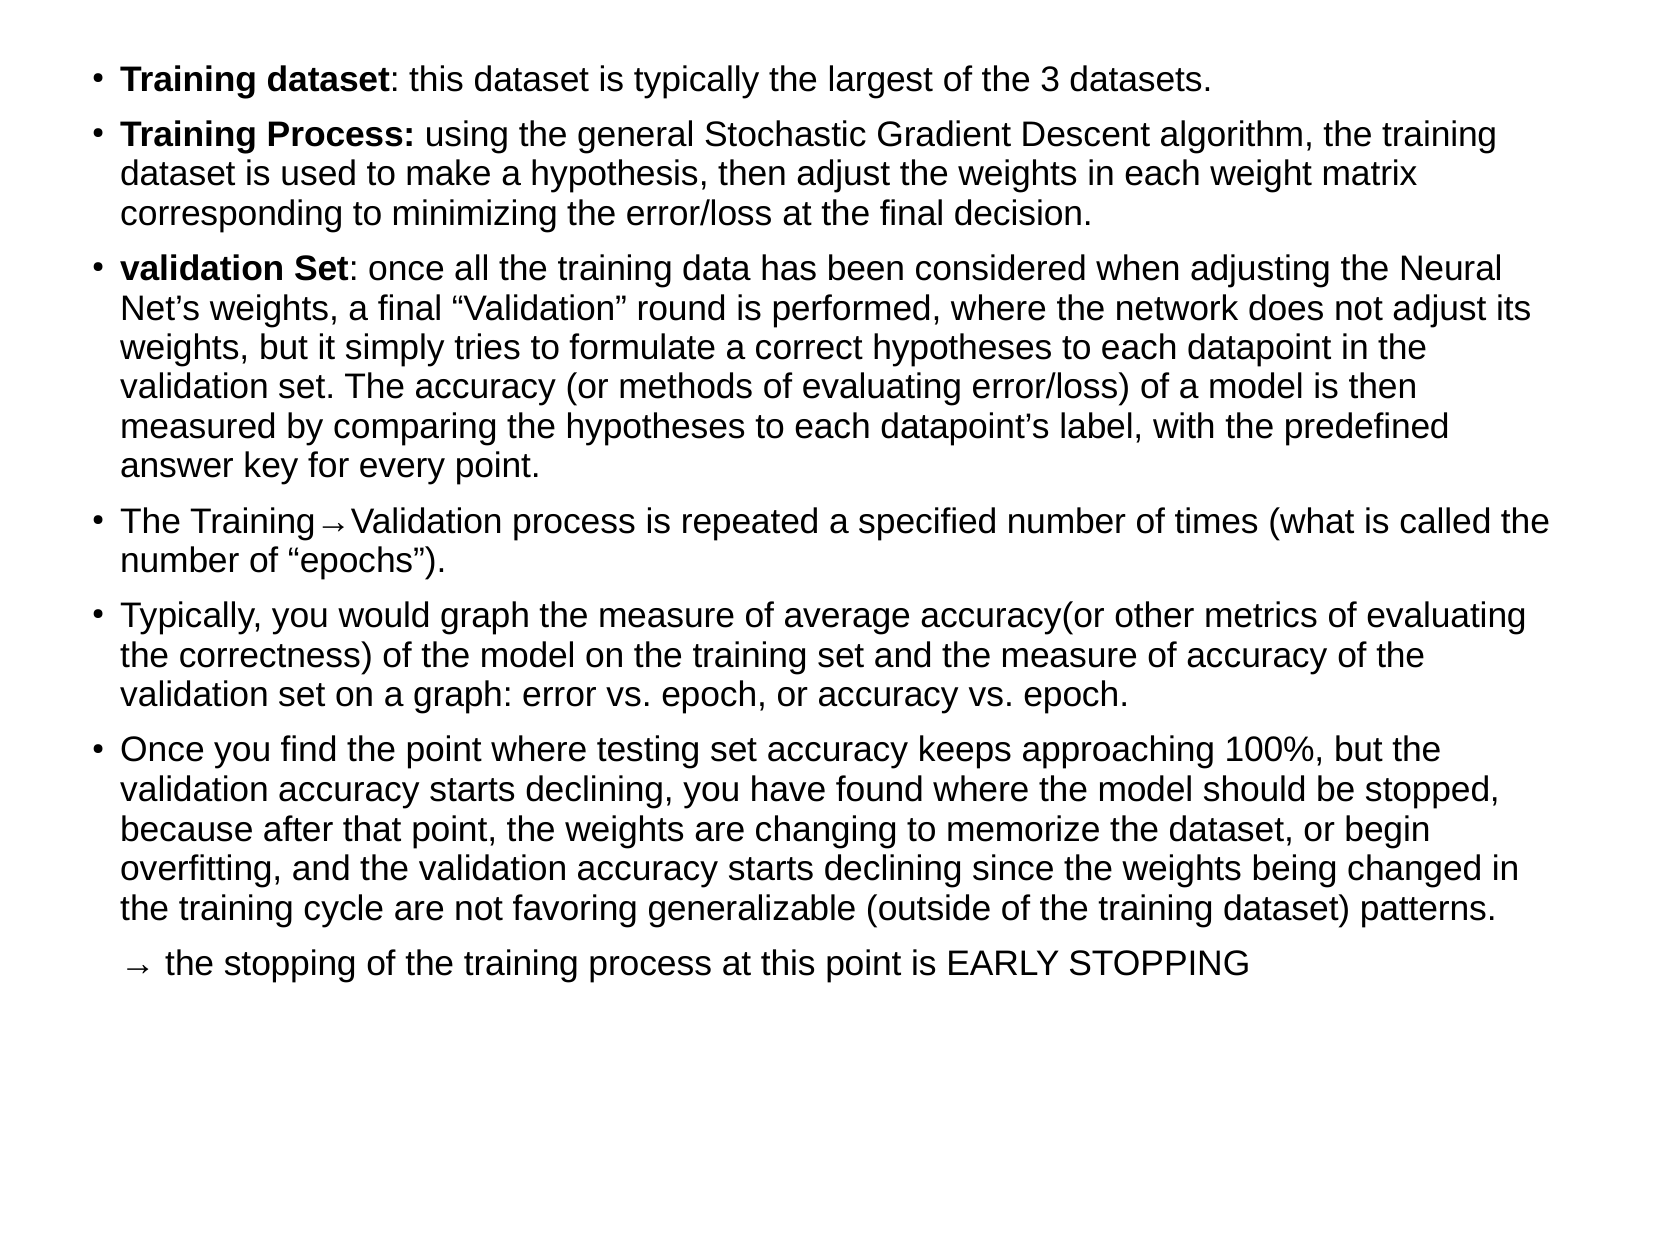

# Training dataset: this dataset is typically the largest of the 3 datasets.
Training Process: using the general Stochastic Gradient Descent algorithm, the training dataset is used to make a hypothesis, then adjust the weights in each weight matrix corresponding to minimizing the error/loss at the final decision.
validation Set: once all the training data has been considered when adjusting the Neural Net’s weights, a final “Validation” round is performed, where the network does not adjust its weights, but it simply tries to formulate a correct hypotheses to each datapoint in the validation set. The accuracy (or methods of evaluating error/loss) of a model is then measured by comparing the hypotheses to each datapoint’s label, with the predefined answer key for every point.
The Training→Validation process is repeated a specified number of times (what is called the number of “epochs”).
Typically, you would graph the measure of average accuracy(or other metrics of evaluating the correctness) of the model on the training set and the measure of accuracy of the validation set on a graph: error vs. epoch, or accuracy vs. epoch.
Once you find the point where testing set accuracy keeps approaching 100%, but the validation accuracy starts declining, you have found where the model should be stopped, because after that point, the weights are changing to memorize the dataset, or begin overfitting, and the validation accuracy starts declining since the weights being changed in the training cycle are not favoring generalizable (outside of the training dataset) patterns.
→ the stopping of the training process at this point is EARLY STOPPING